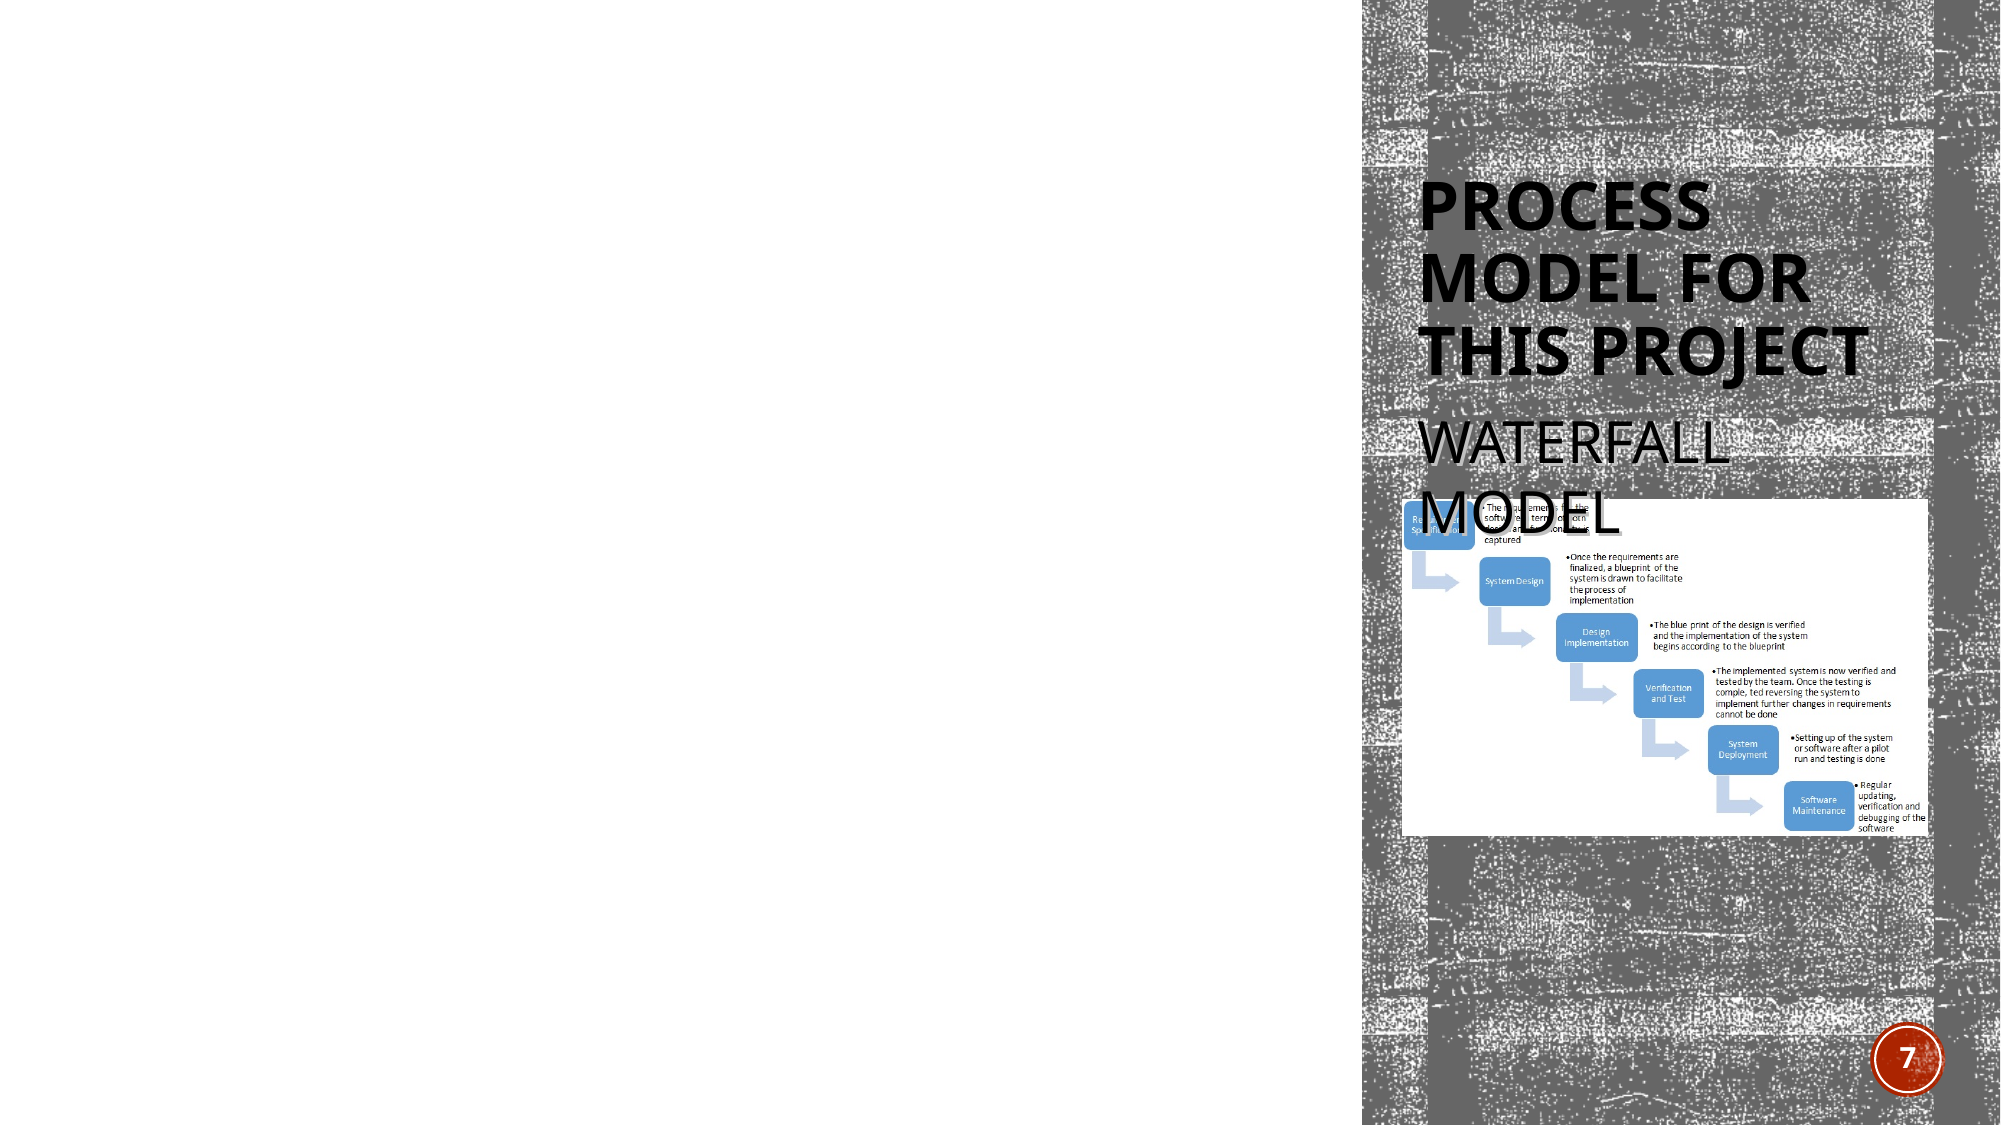

# PROCESS MODEL FOR THIS PROJECT
WATERFALL MODEL
7